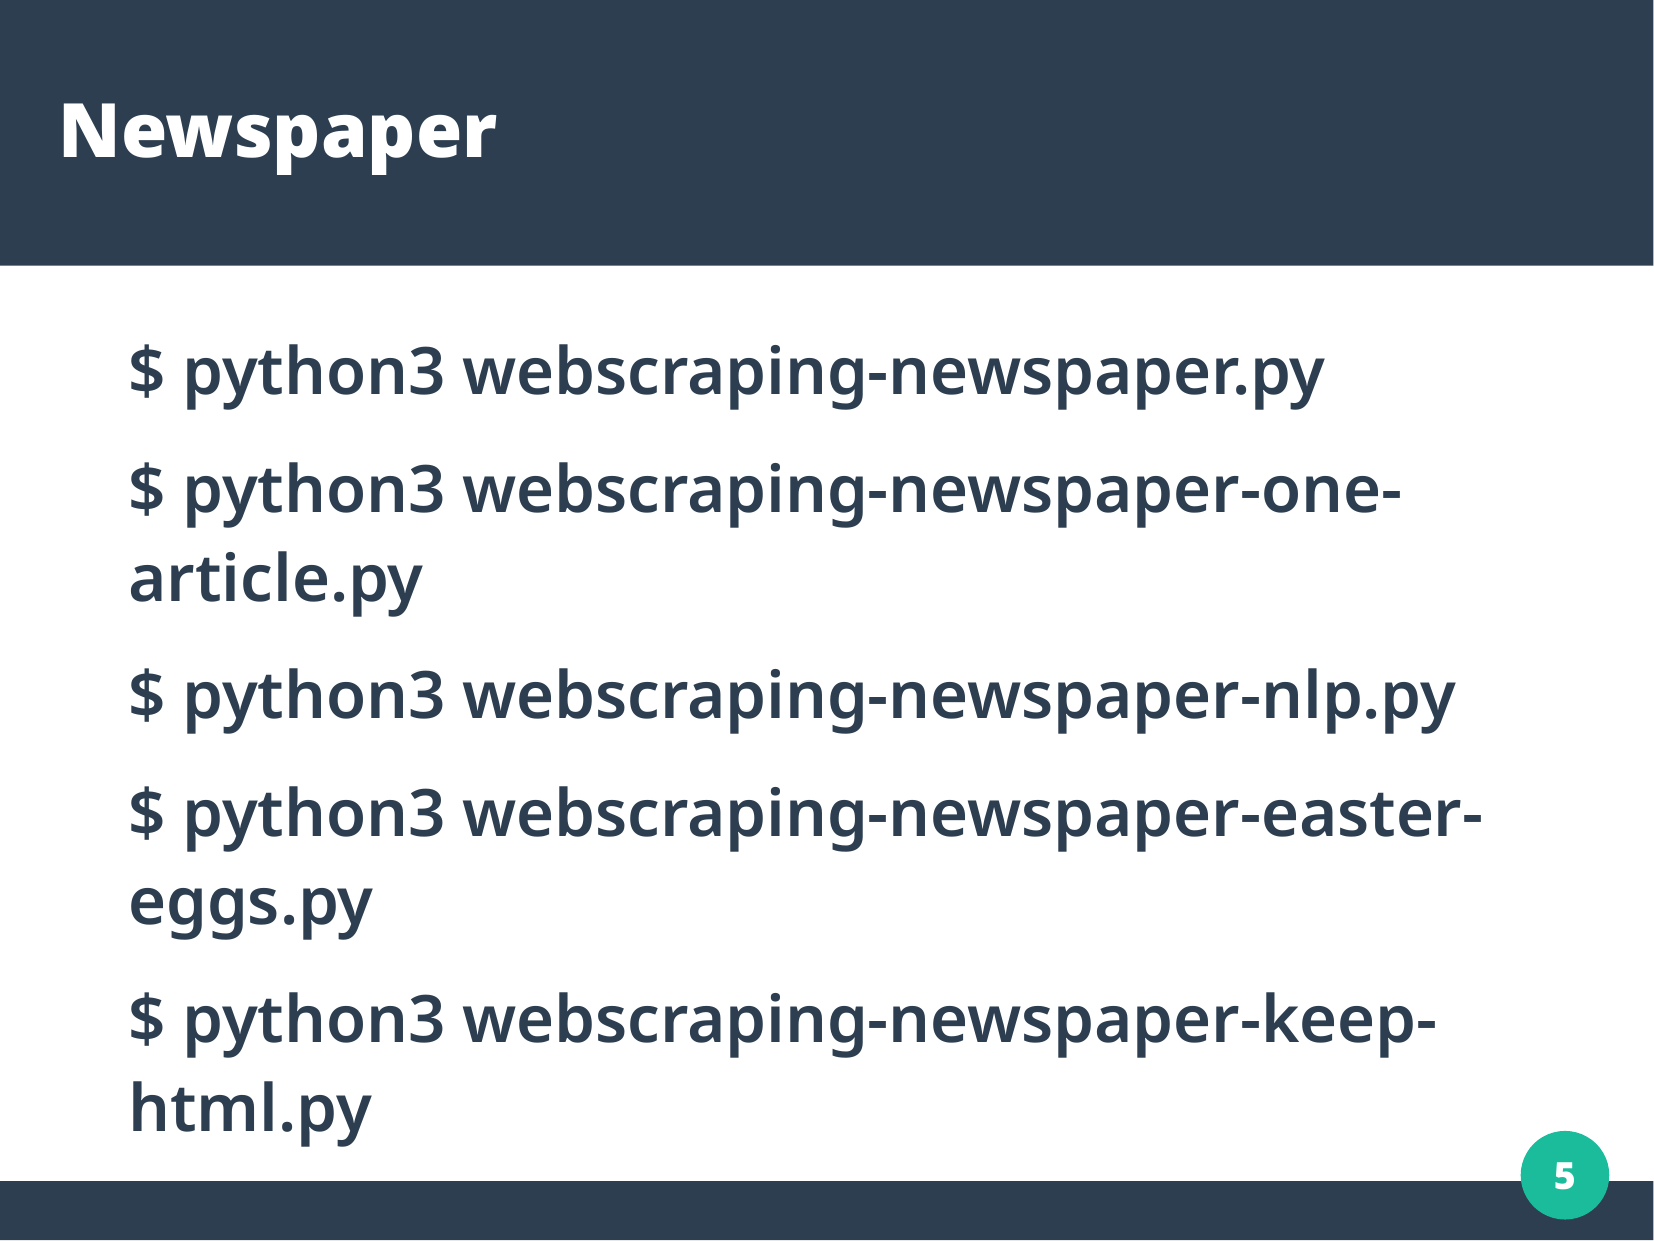

# Newspaper
$ python3 webscraping-newspaper.py
$ python3 webscraping-newspaper-one-article.py
$ python3 webscraping-newspaper-nlp.py
$ python3 webscraping-newspaper-easter-eggs.py
$ python3 webscraping-newspaper-keep-html.py
5